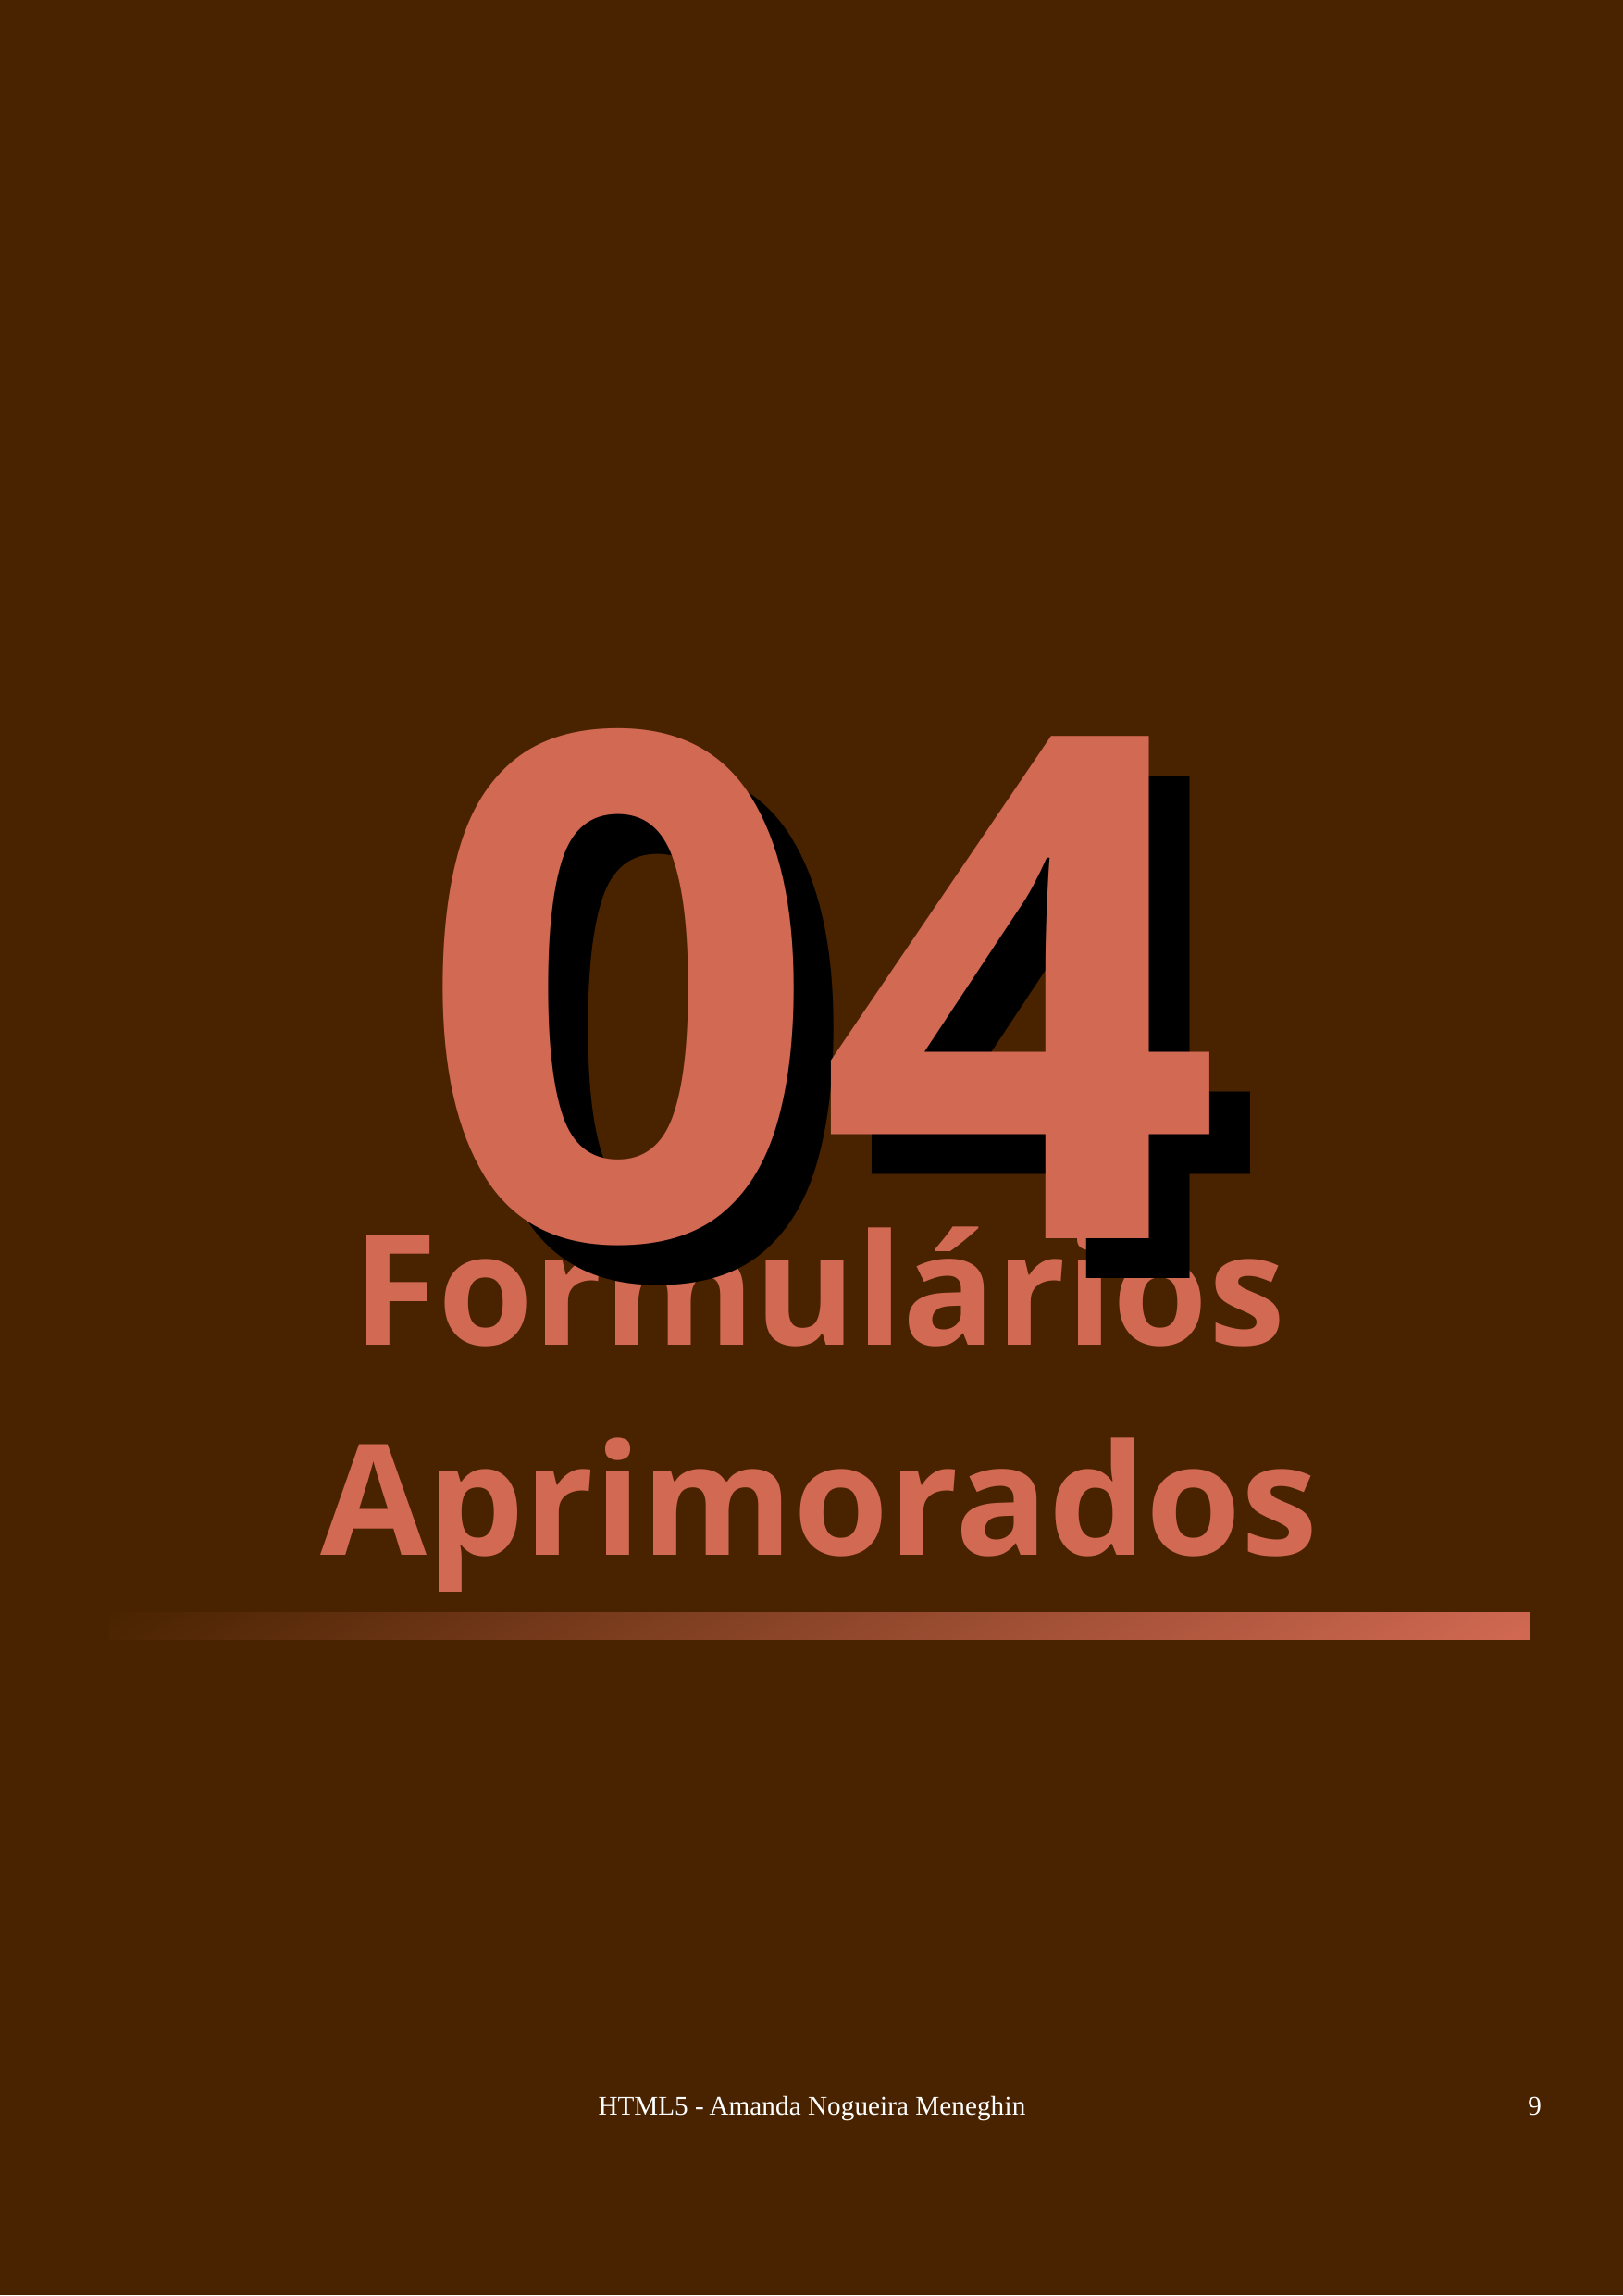

04
Formulários Aprimorados
HTML5 - Amanda Nogueira Meneghin
9